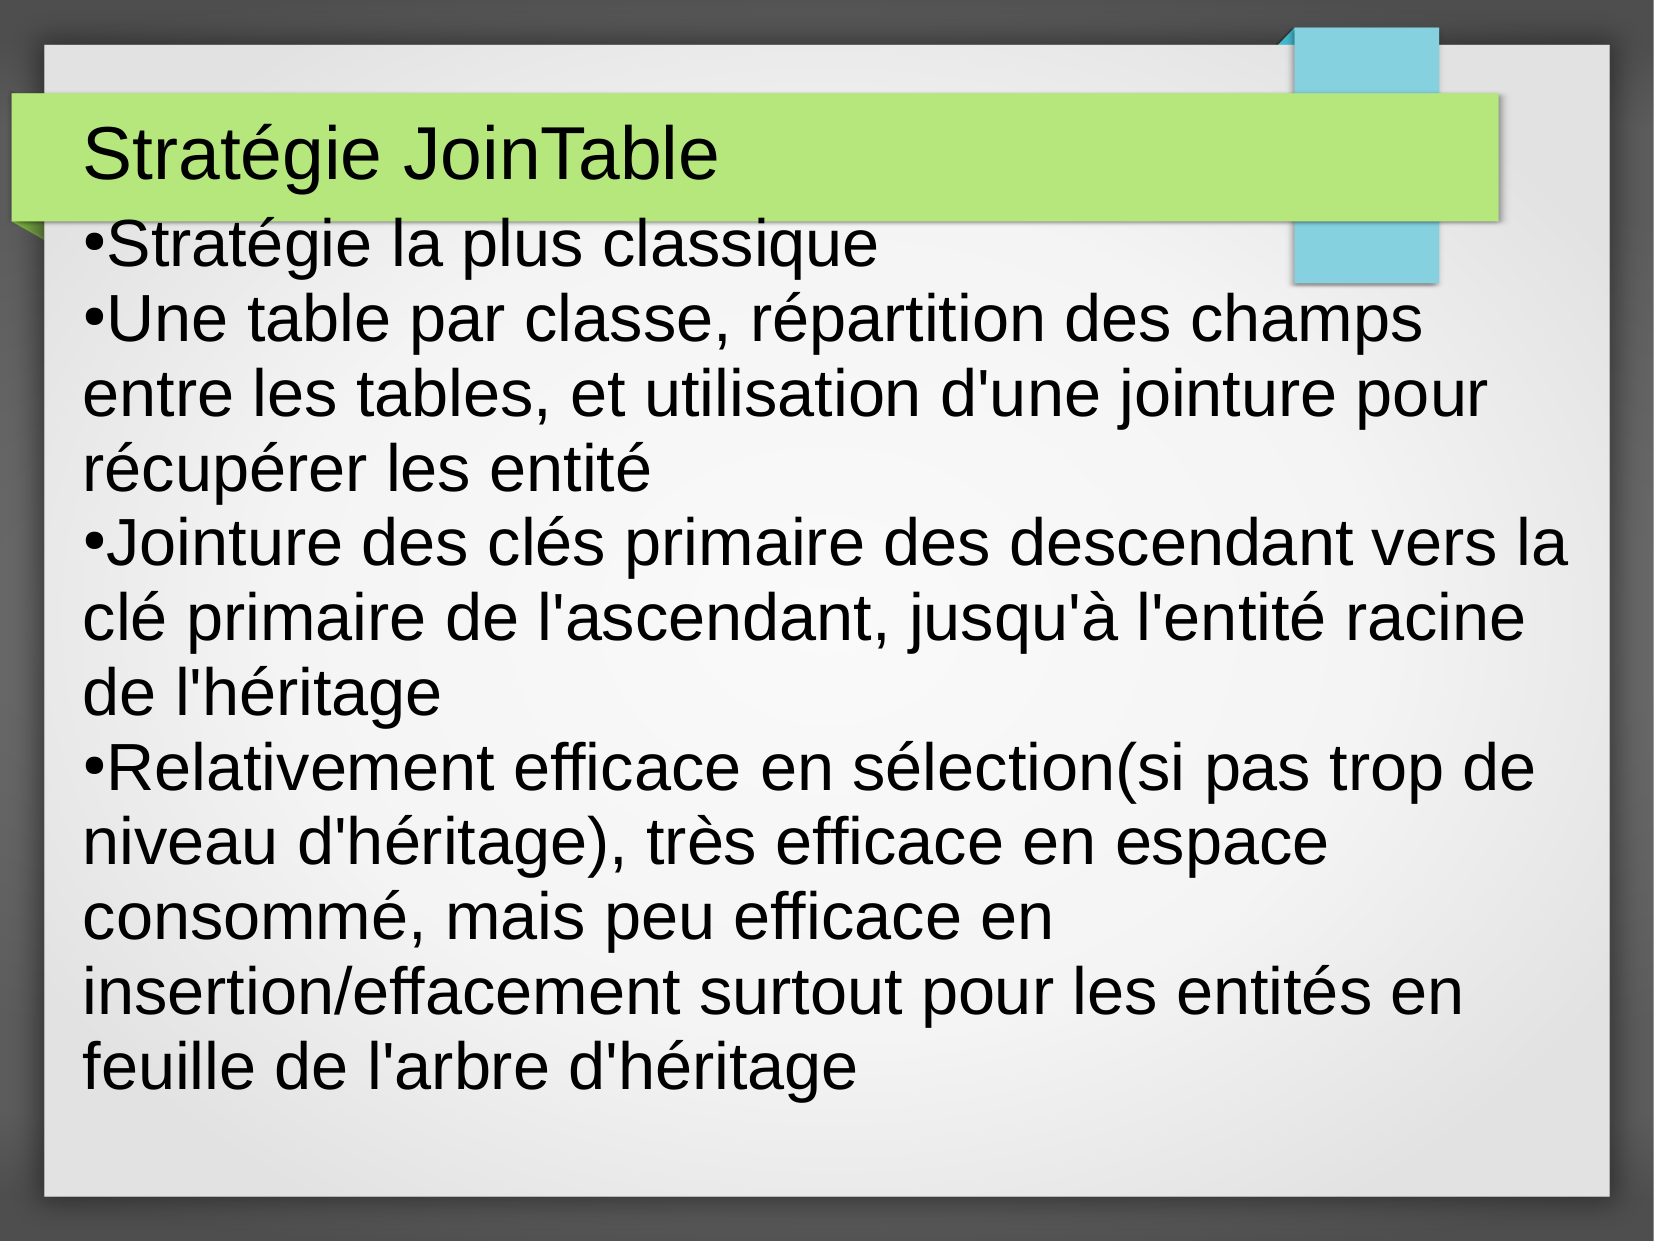

# Stratégie JoinTable
Stratégie la plus classique
Une table par classe, répartition des champs entre les tables, et utilisation d'une jointure pour récupérer les entité
Jointure des clés primaire des descendant vers la clé primaire de l'ascendant, jusqu'à l'entité racine de l'héritage
Relativement efficace en sélection(si pas trop de niveau d'héritage), très efficace en espace consommé, mais peu efficace en insertion/effacement surtout pour les entités en feuille de l'arbre d'héritage